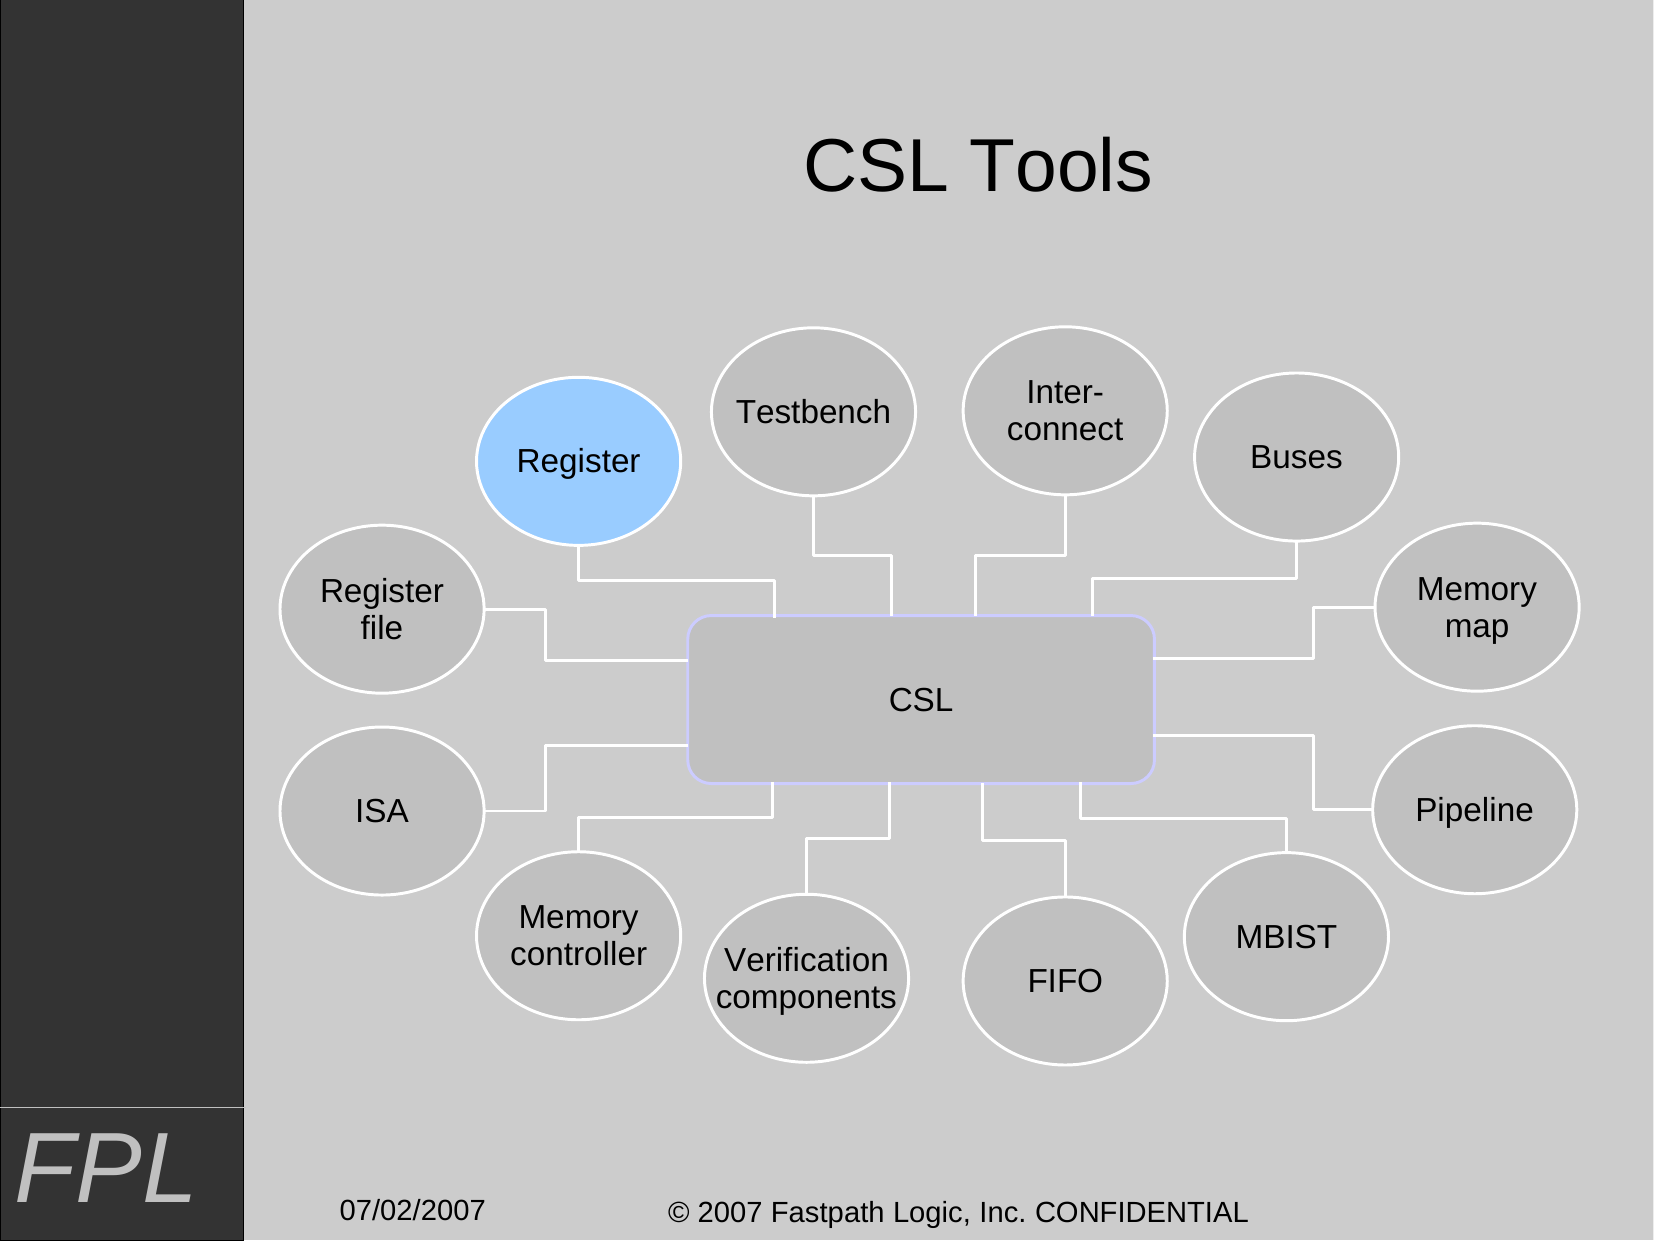

# CSL Tools
Inter-
connect
Testbench
Buses
Register
Memory
map
Register
file
CSL
Pipeline
ISA
Memory
controller
MBIST
Verification
components
FIFO
07/02/2007
© 2007 FASTPATH LOGIC INC.